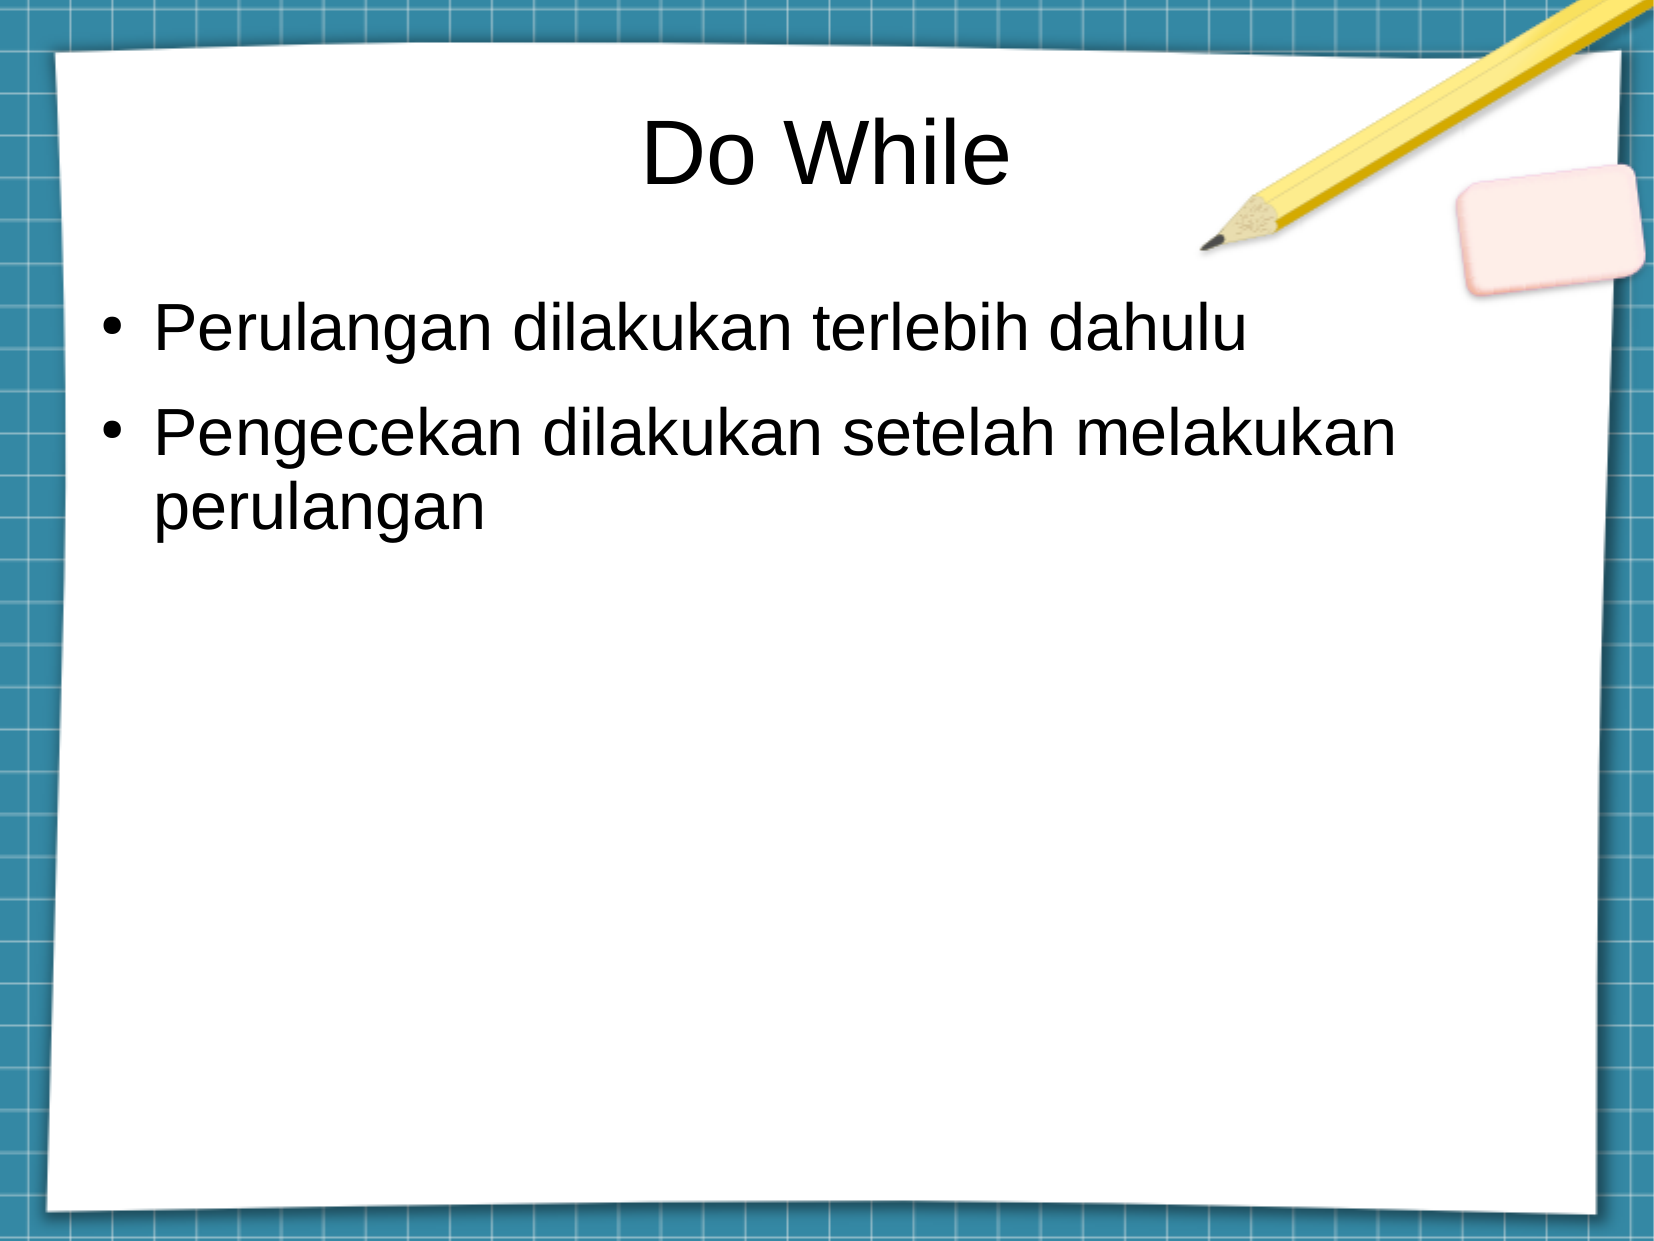

# Do While
Perulangan dilakukan terlebih dahulu
Pengecekan dilakukan setelah melakukan perulangan